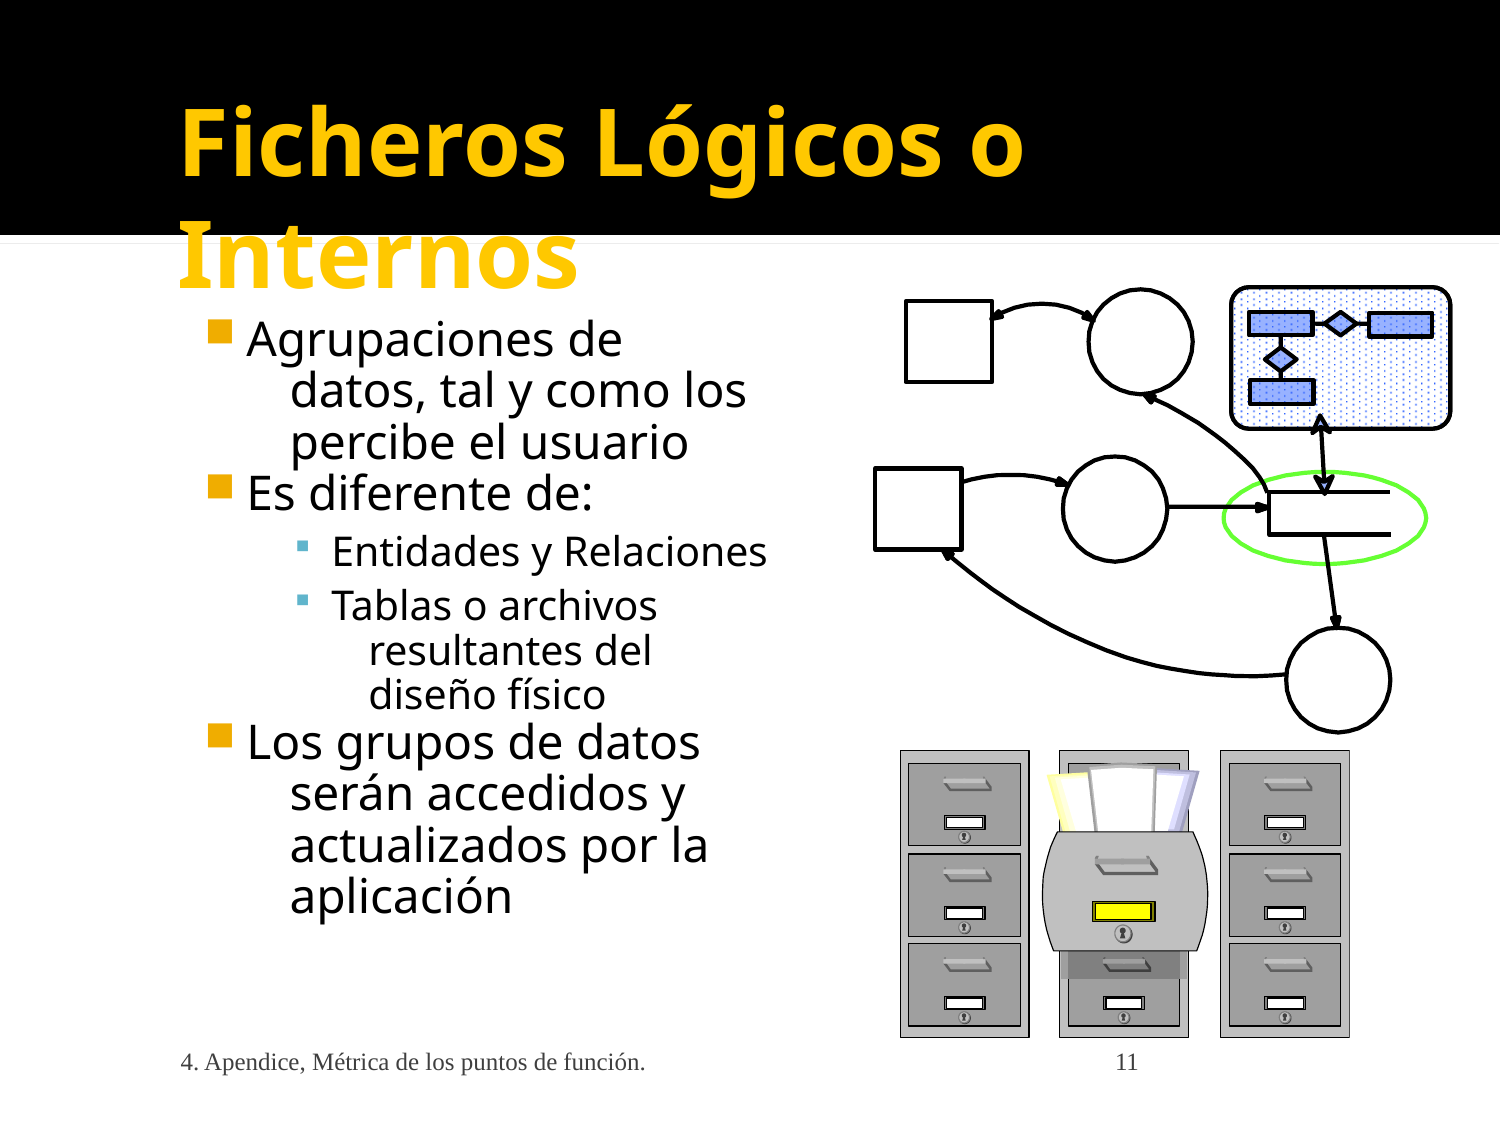

# Ficheros Lógicos o Internos
Agrupaciones de datos, tal y como los percibe el usuario
Es diferente de:
Entidades y Relaciones
Tablas o archivos resultantes del diseño físico
Los grupos de datos serán accedidos y actualizados por la aplicación
4. Apendice, Métrica de los puntos de función.
11